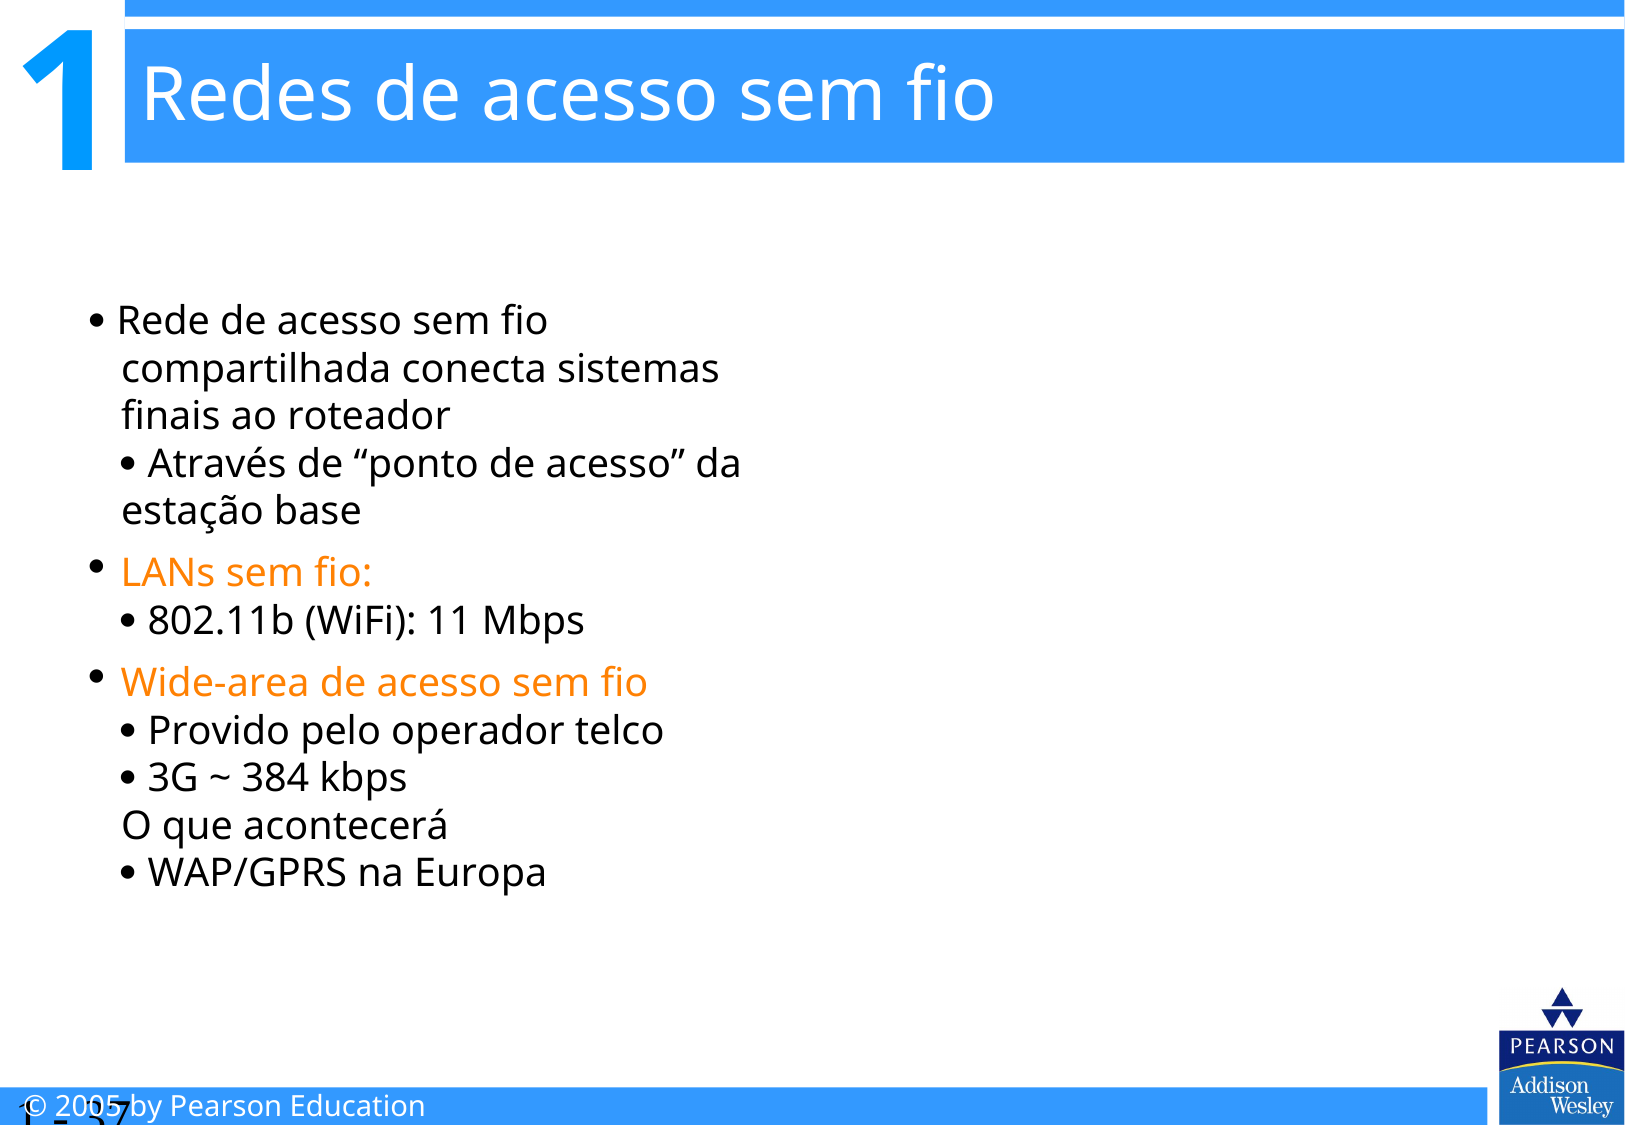

Redes de acesso sem fio
#  Rede de acesso sem fio compartilhada conecta sistemas finais ao roteador
	 Através de “ponto de acesso” da estação base
LANs sem fio:
	 802.11b (WiFi): 11 Mbps
Wide-area de acesso sem fio
	 Provido pelo operador telco
	 3G ~ 384 kbps
	O que acontecerá
	 WAP/GPRS na Europa
37